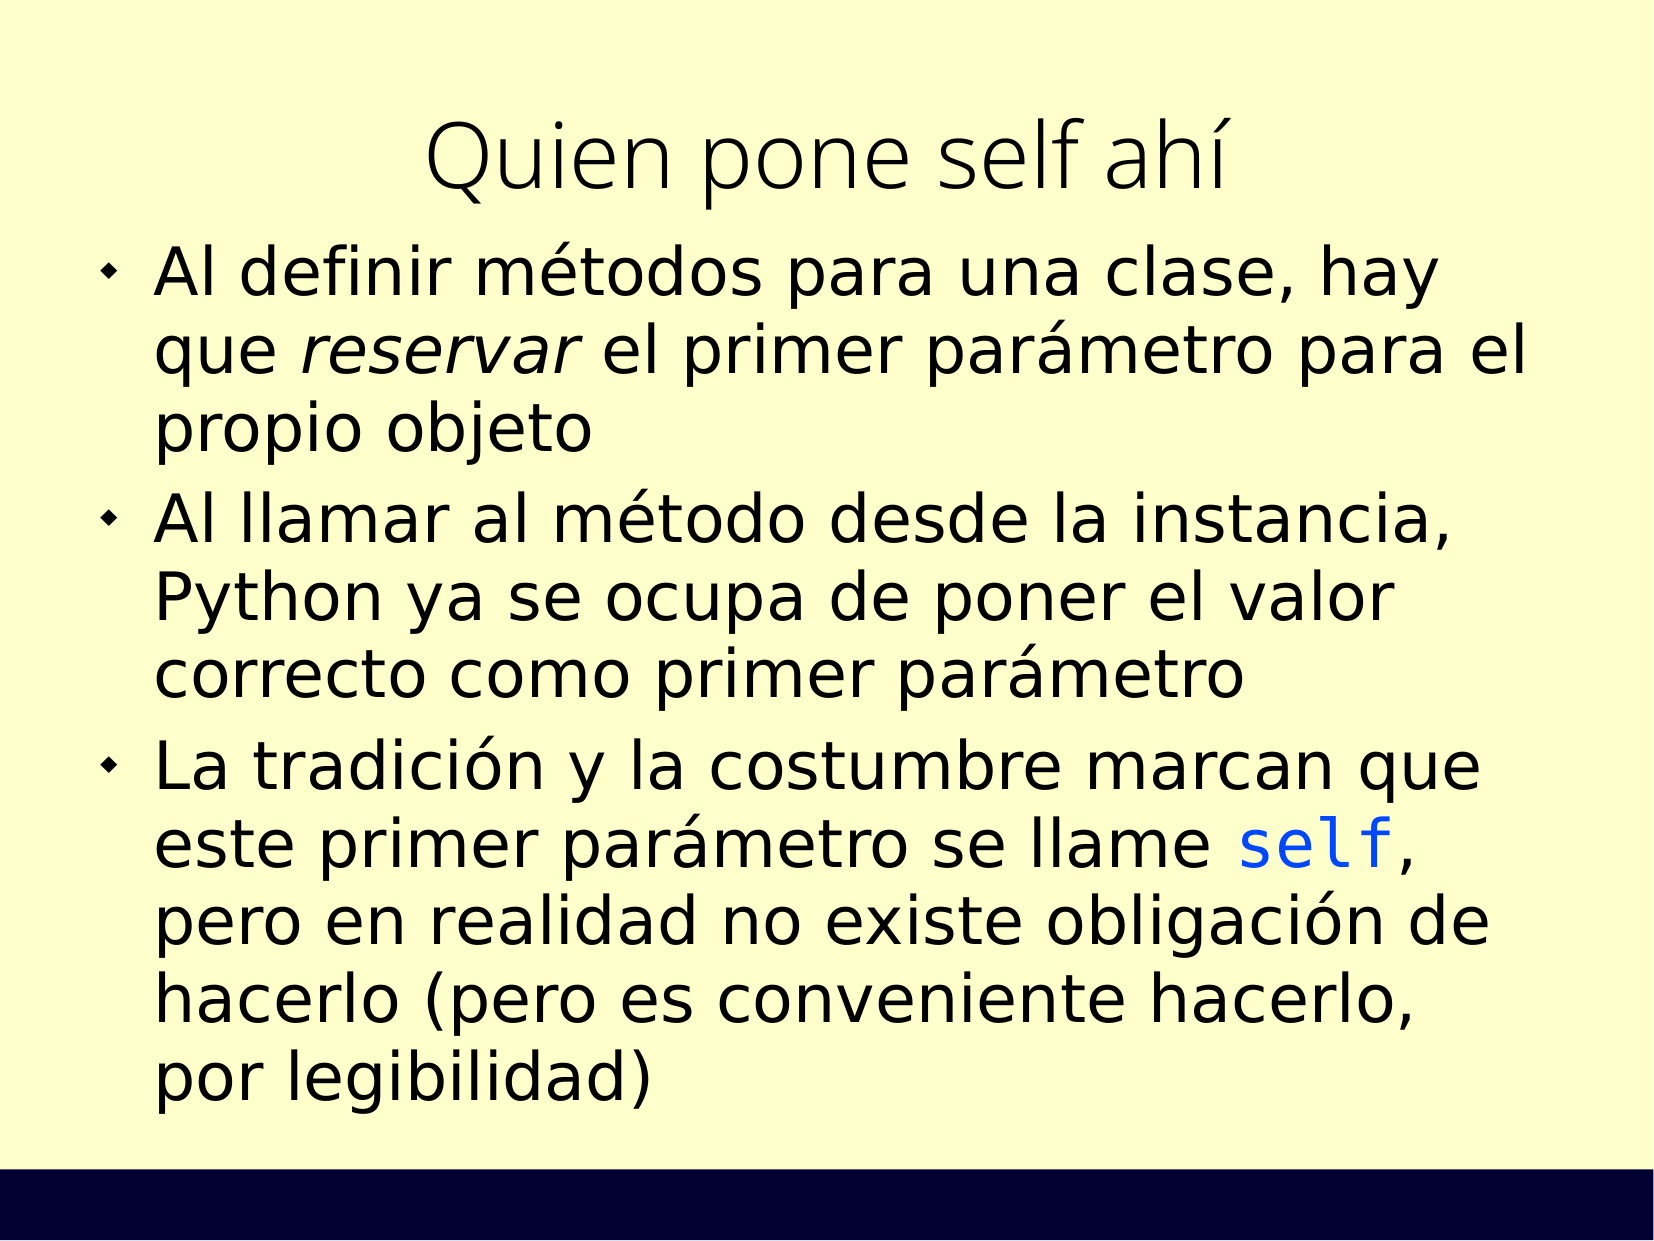

# Quien pone self ahí
Al definir métodos para una clase, hay que reservar el primer parámetro para el propio objeto
Al llamar al método desde la instancia, Python ya se ocupa de poner el valor correcto como primer parámetro
La tradición y la costumbre marcan que este primer parámetro se llame self, pero en realidad no existe obligación de hacerlo (pero es conveniente hacerlo, por legibilidad)